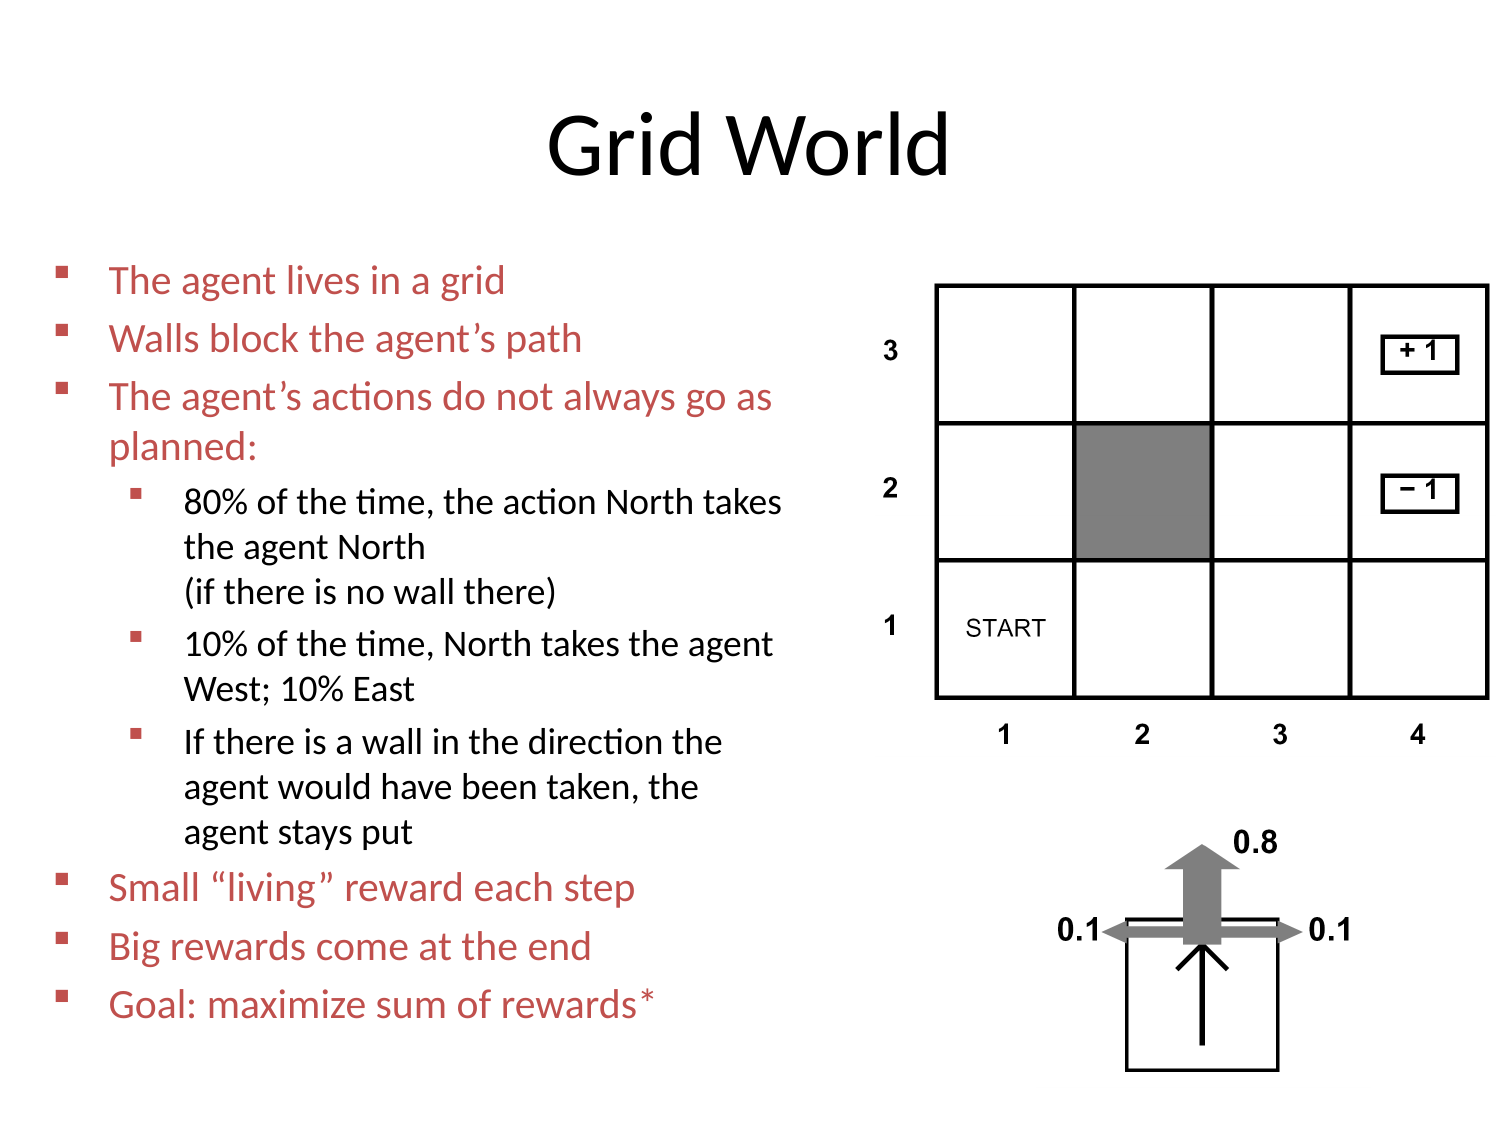

# Grid World
The agent lives in a grid
Walls block the agent’s path
The agent’s actions do not always go as planned:
80% of the time, the action North takes the agent North
(if there is no wall there)
10% of the time, North takes the agent West; 10% East
If there is a wall in the direction the agent would have been taken, the agent stays put
Small “living” reward each step
Big rewards come at the end
Goal: maximize sum of rewards*